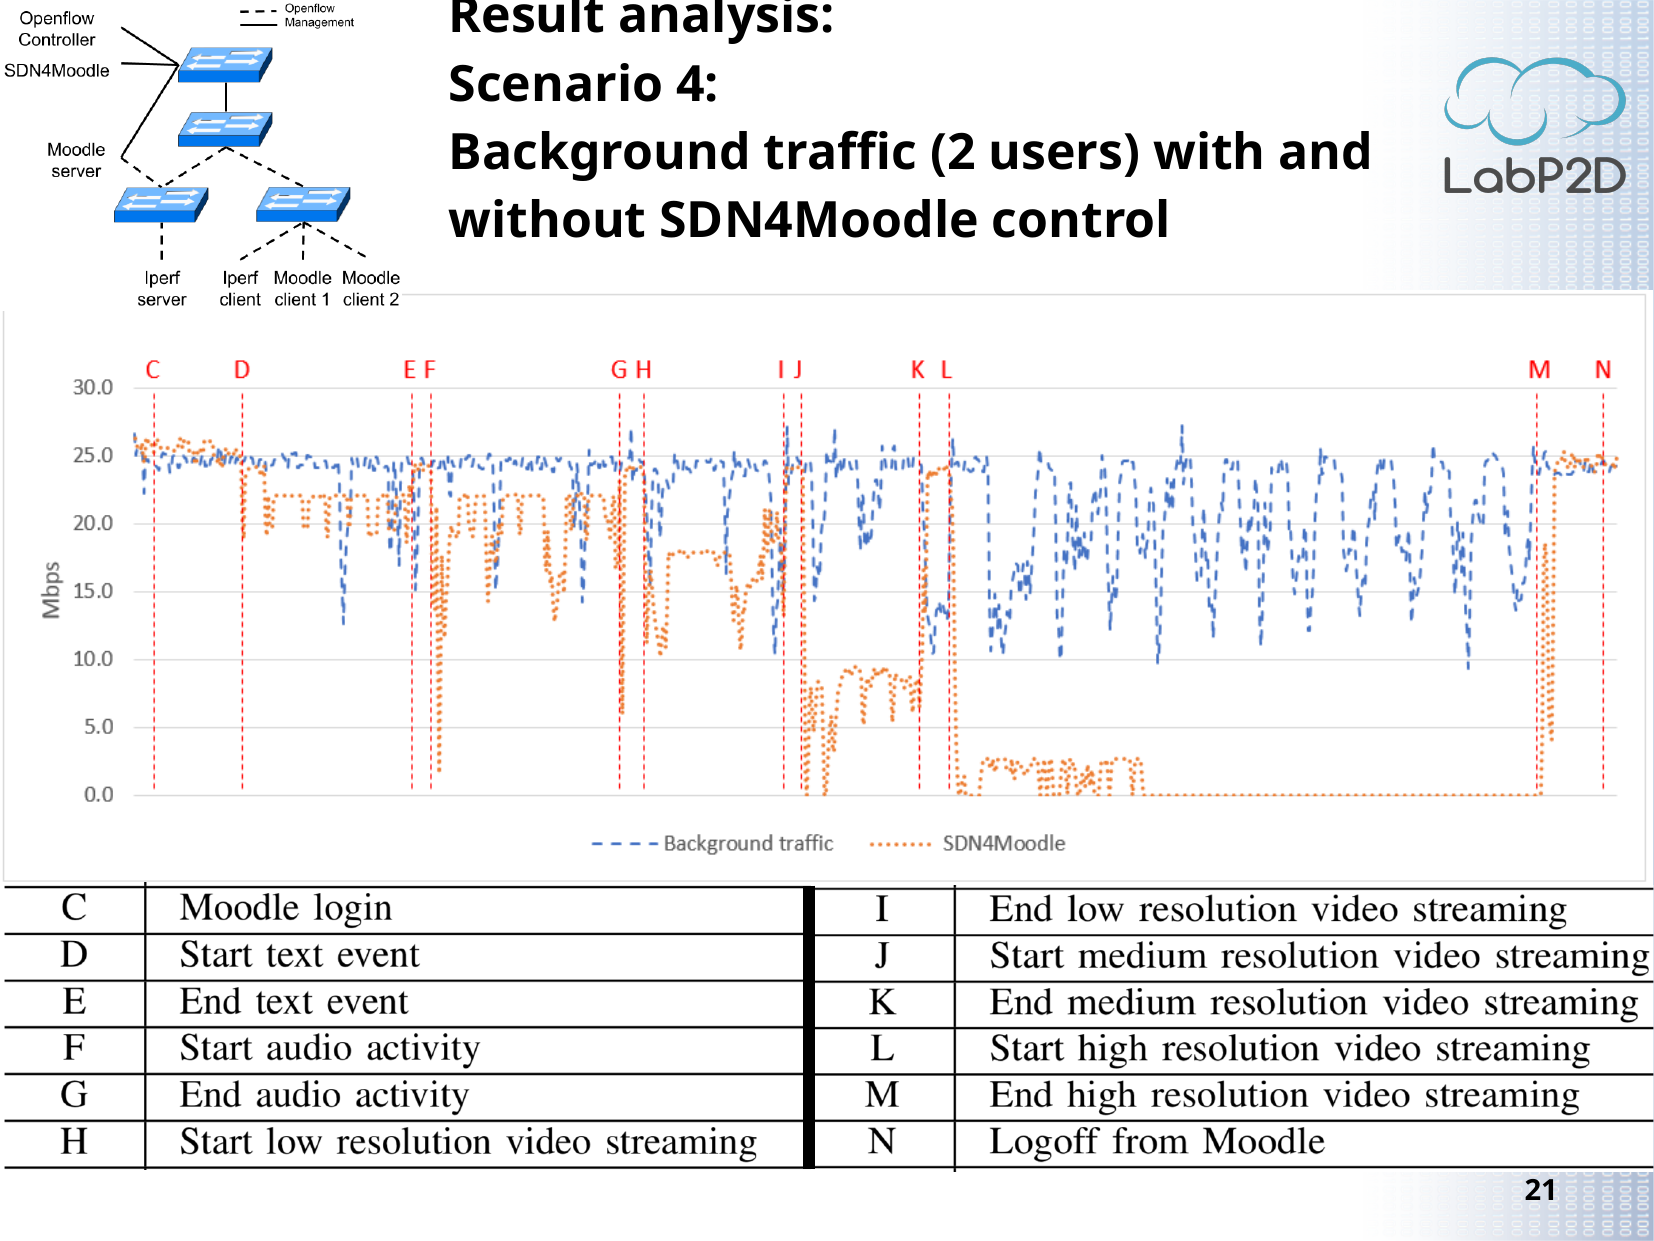

# Result analysis: Scenario 4: Background traffic (2 users) with and without SDN4Moodle control
21